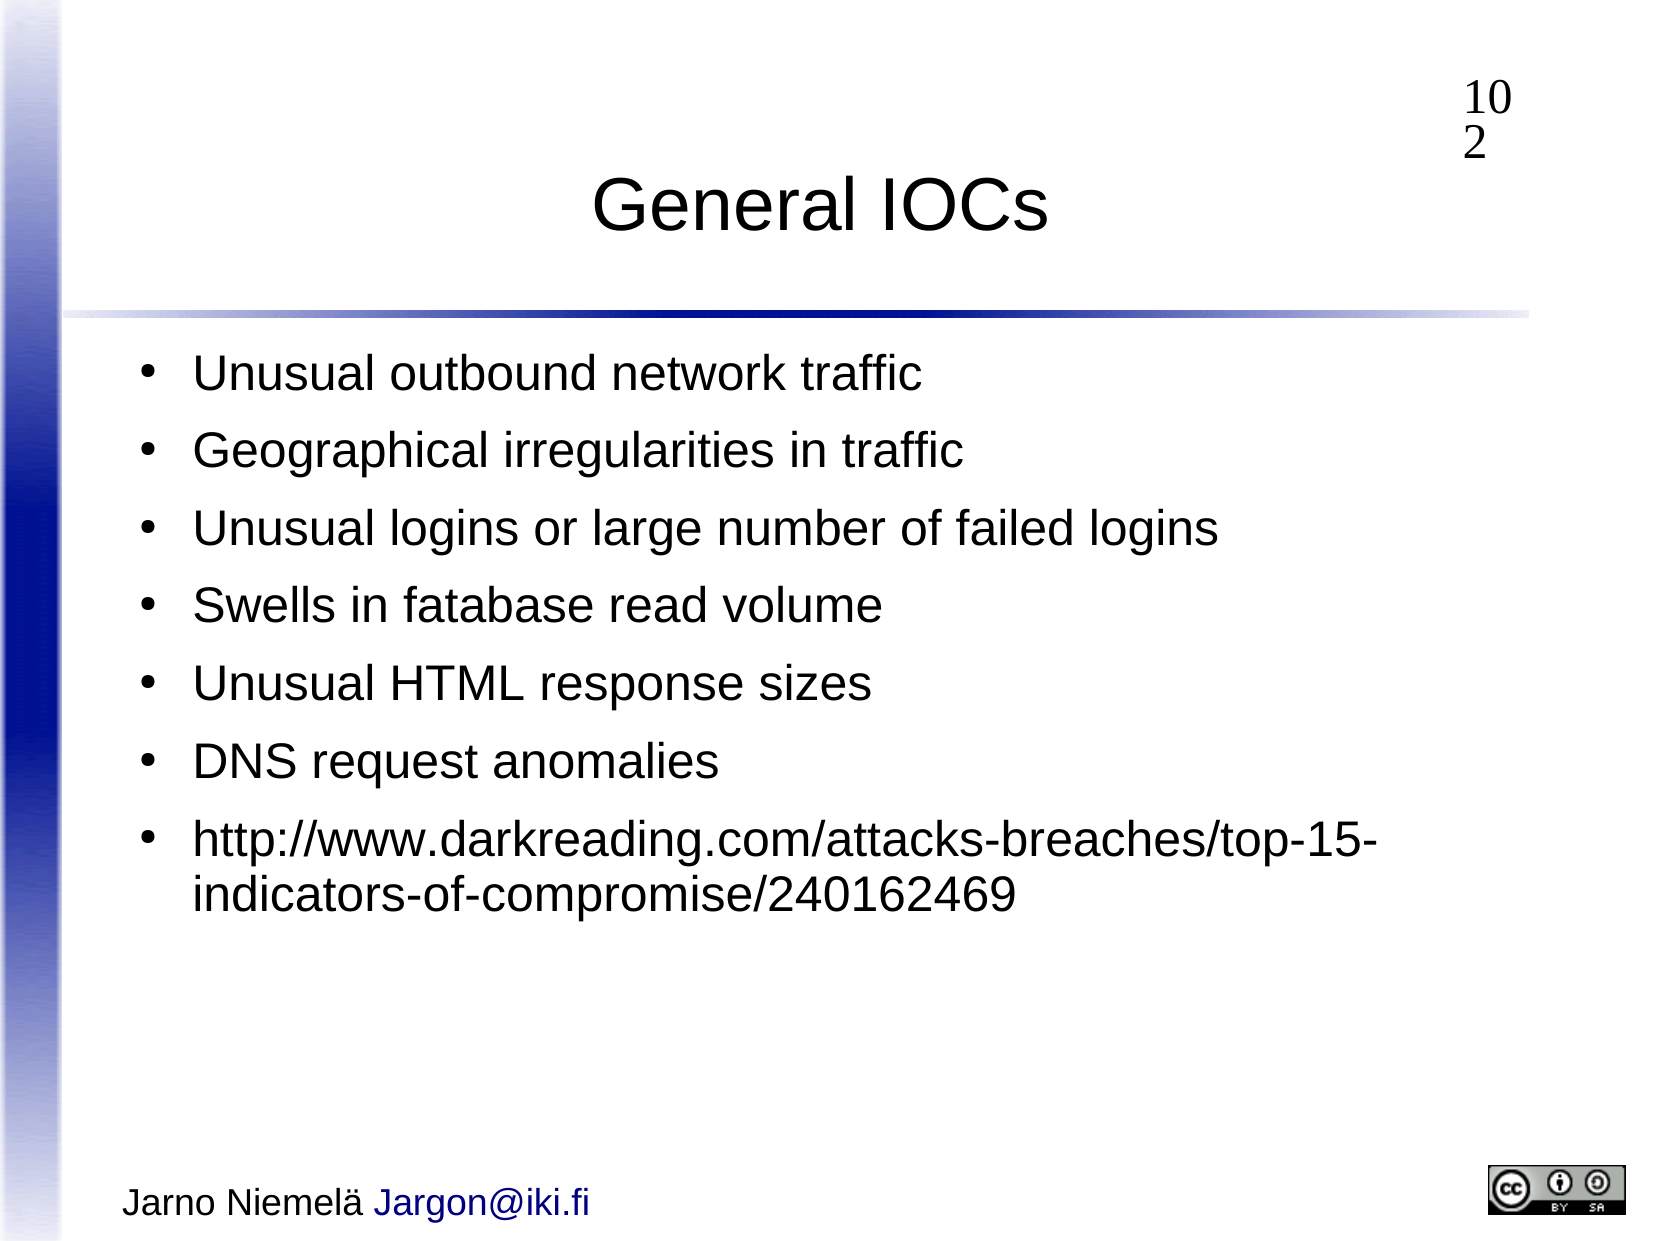

# General IOCs
Unusual outbound network traffic
Geographical irregularities in traffic
Unusual logins or large number of failed logins
Swells in fatabase read volume
Unusual HTML response sizes
DNS request anomalies
http://www.darkreading.com/attacks-breaches/top-15-indicators-of-compromise/240162469